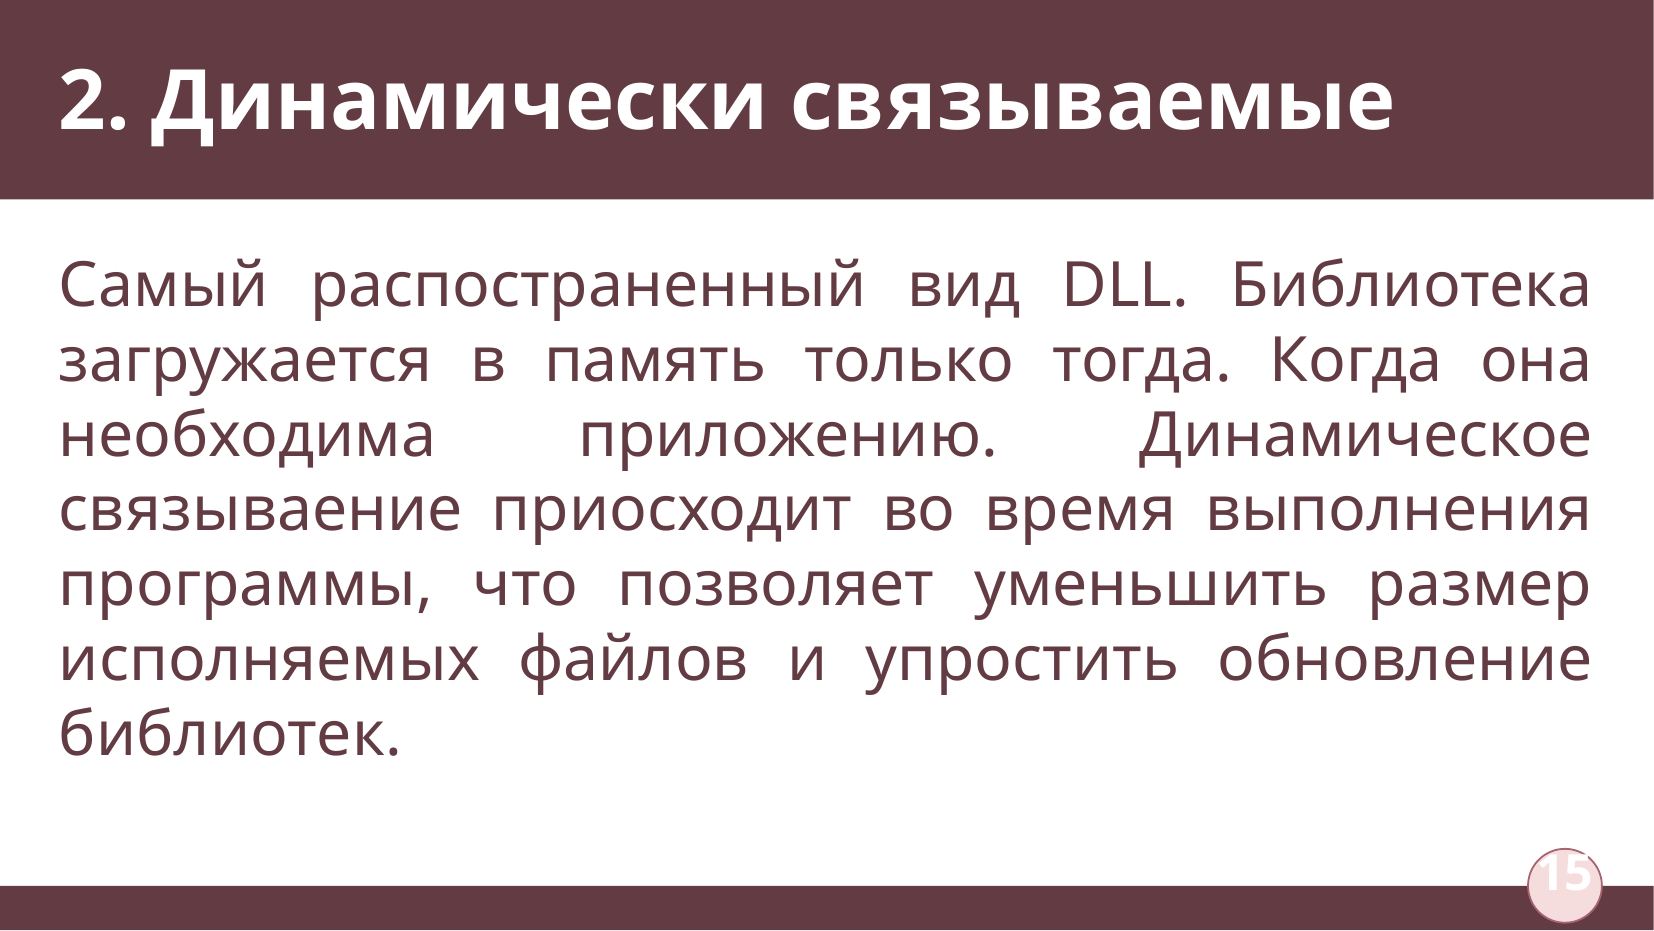

# 2. Динамически связываемые
Самый распостраненный вид DLL. Библиотека загружается в память только тогда. Когда она необходима приложению. Динамическое связываение приосходит во время выполнения программы, что позволяет уменьшить размер исполняемых файлов и упростить обновление библиотек.